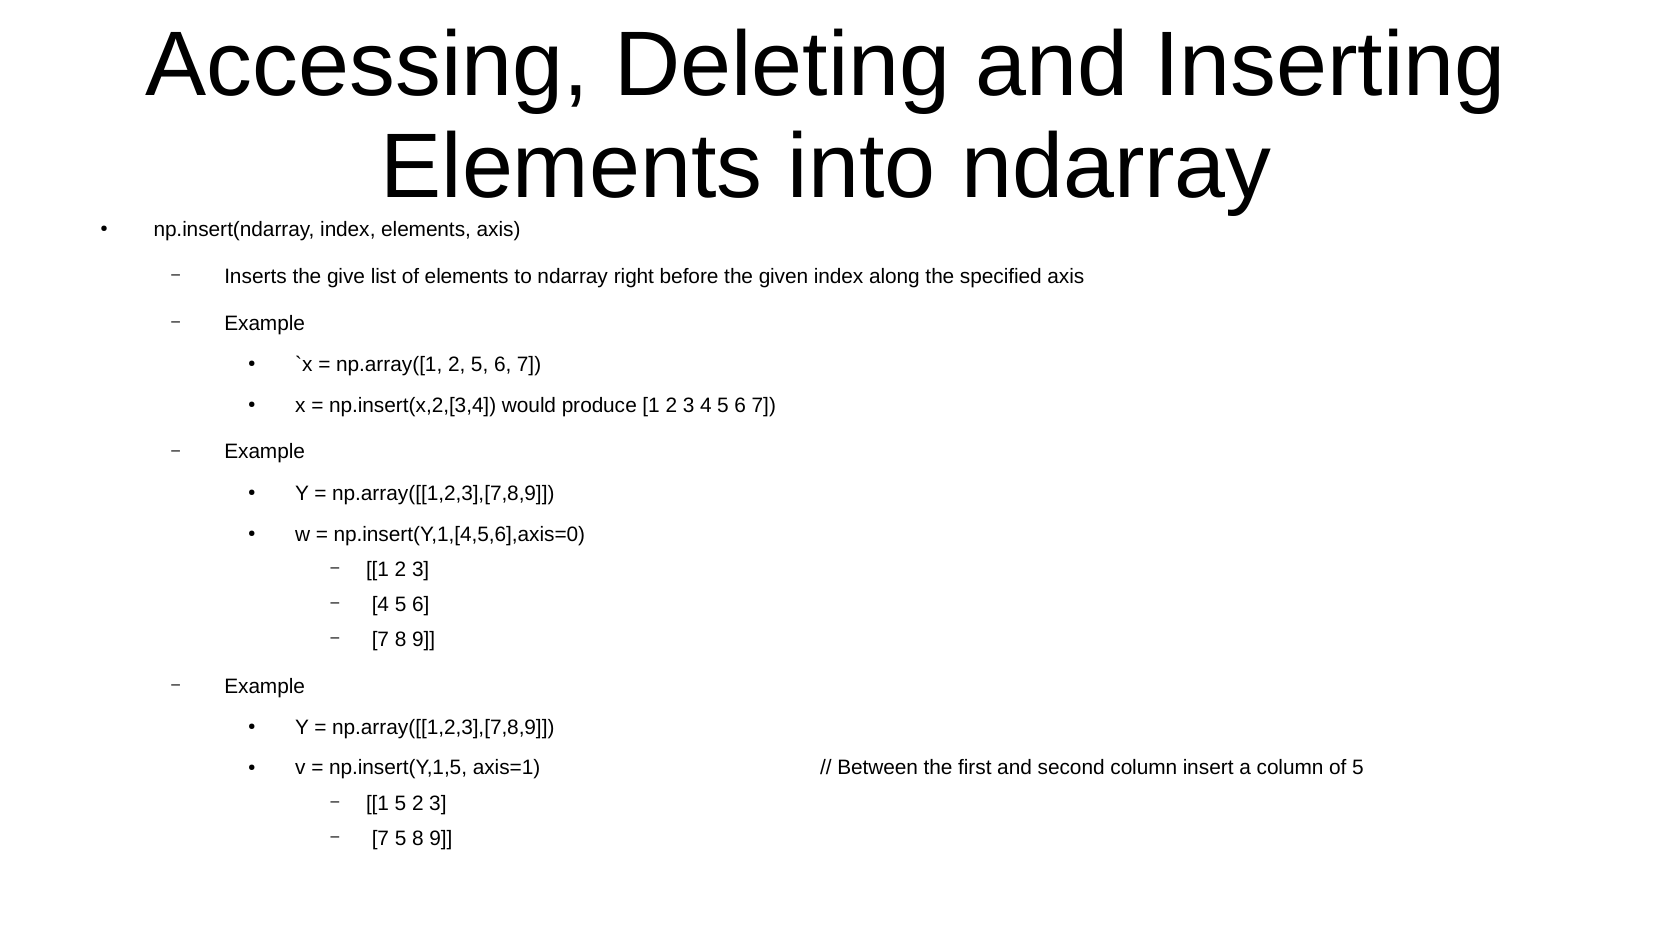

# Accessing, Deleting and Inserting Elements into ndarray
np.insert(ndarray, index, elements, axis)
Inserts the give list of elements to ndarray right before the given index along the specified axis
Example
`x = np.array([1, 2, 5, 6, 7])
x = np.insert(x,2,[3,4]) would produce [1 2 3 4 5 6 7])
Example
Y = np.array([[1,2,3],[7,8,9]])
w = np.insert(Y,1,[4,5,6],axis=0)
[[1 2 3]
 [4 5 6]
 [7 8 9]]
Example
Y = np.array([[1,2,3],[7,8,9]])
v = np.insert(Y,1,5, axis=1)				// Between the first and second column insert a column of 5
[[1 5 2 3]
 [7 5 8 9]]